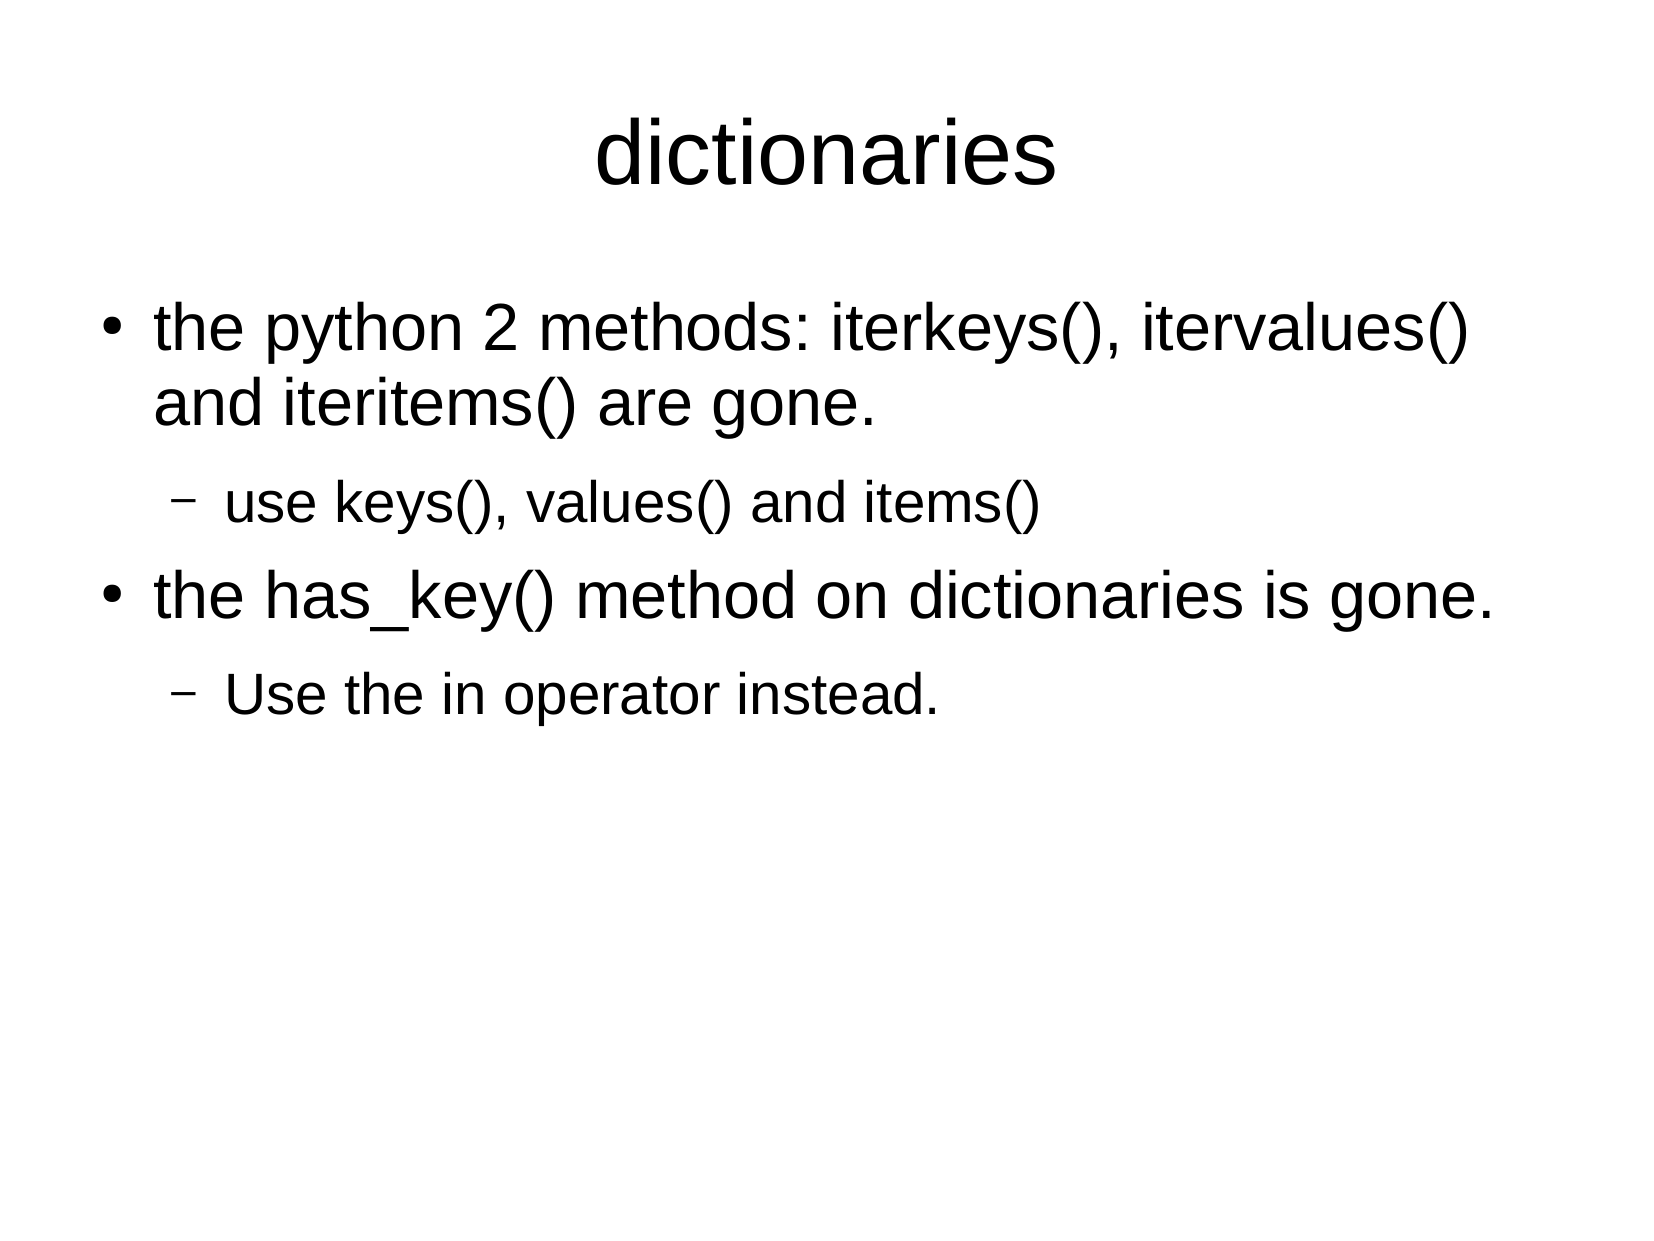

# dictionaries
the python 2 methods: iterkeys(), itervalues() and iteritems() are gone.
use keys(), values() and items()
the has_key() method on dictionaries is gone.
Use the in operator instead.